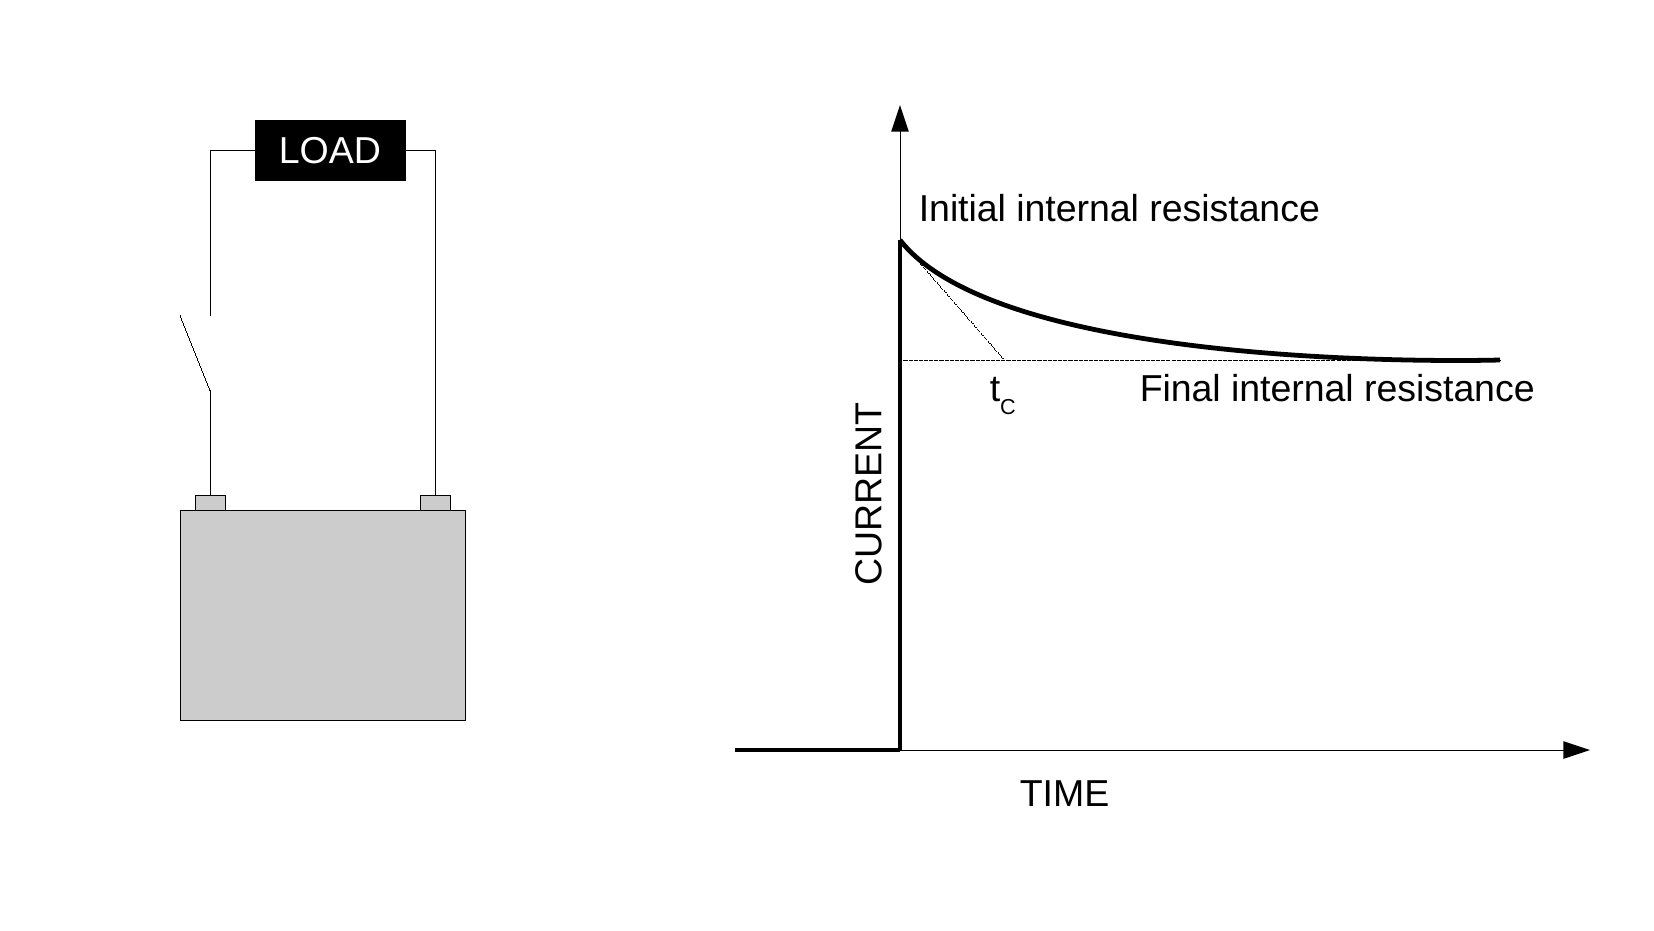

LOAD
Initial internal resistance
tC
Final internal resistance
CURRENT
TIME